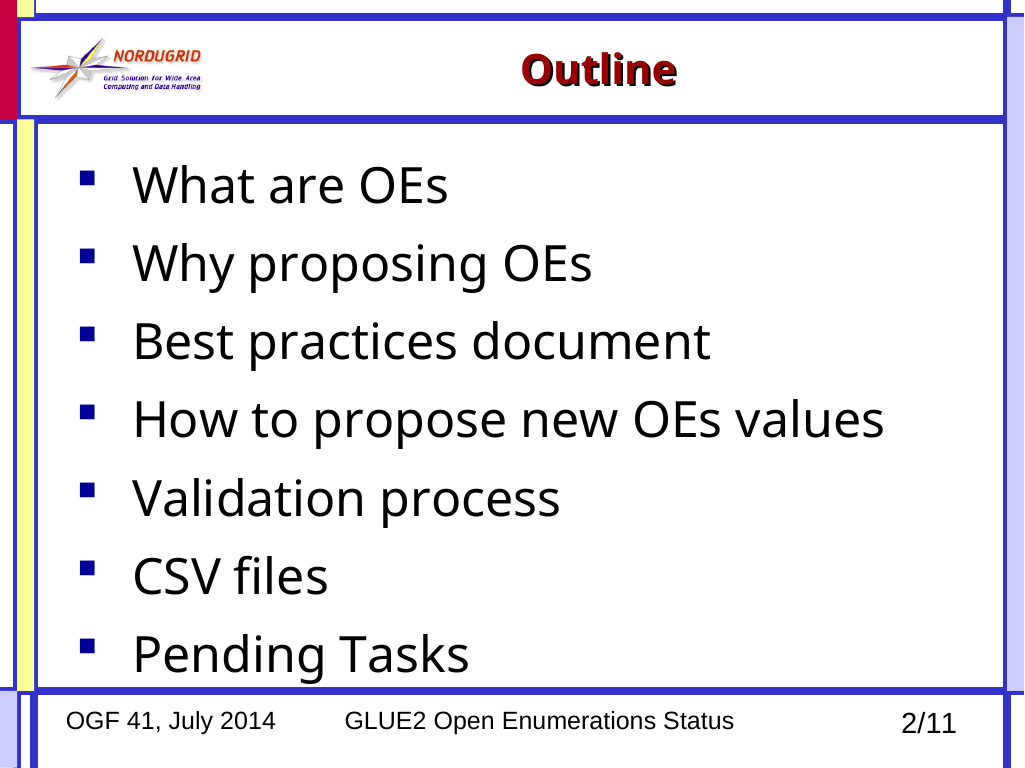

# Outline
What are OEs
Why proposing OEs
Best practices document
How to propose new OEs values
Validation process
CSV files
Pending Tasks
OGF 41, July 2014
GLUE2 Open Enumerations Status
2